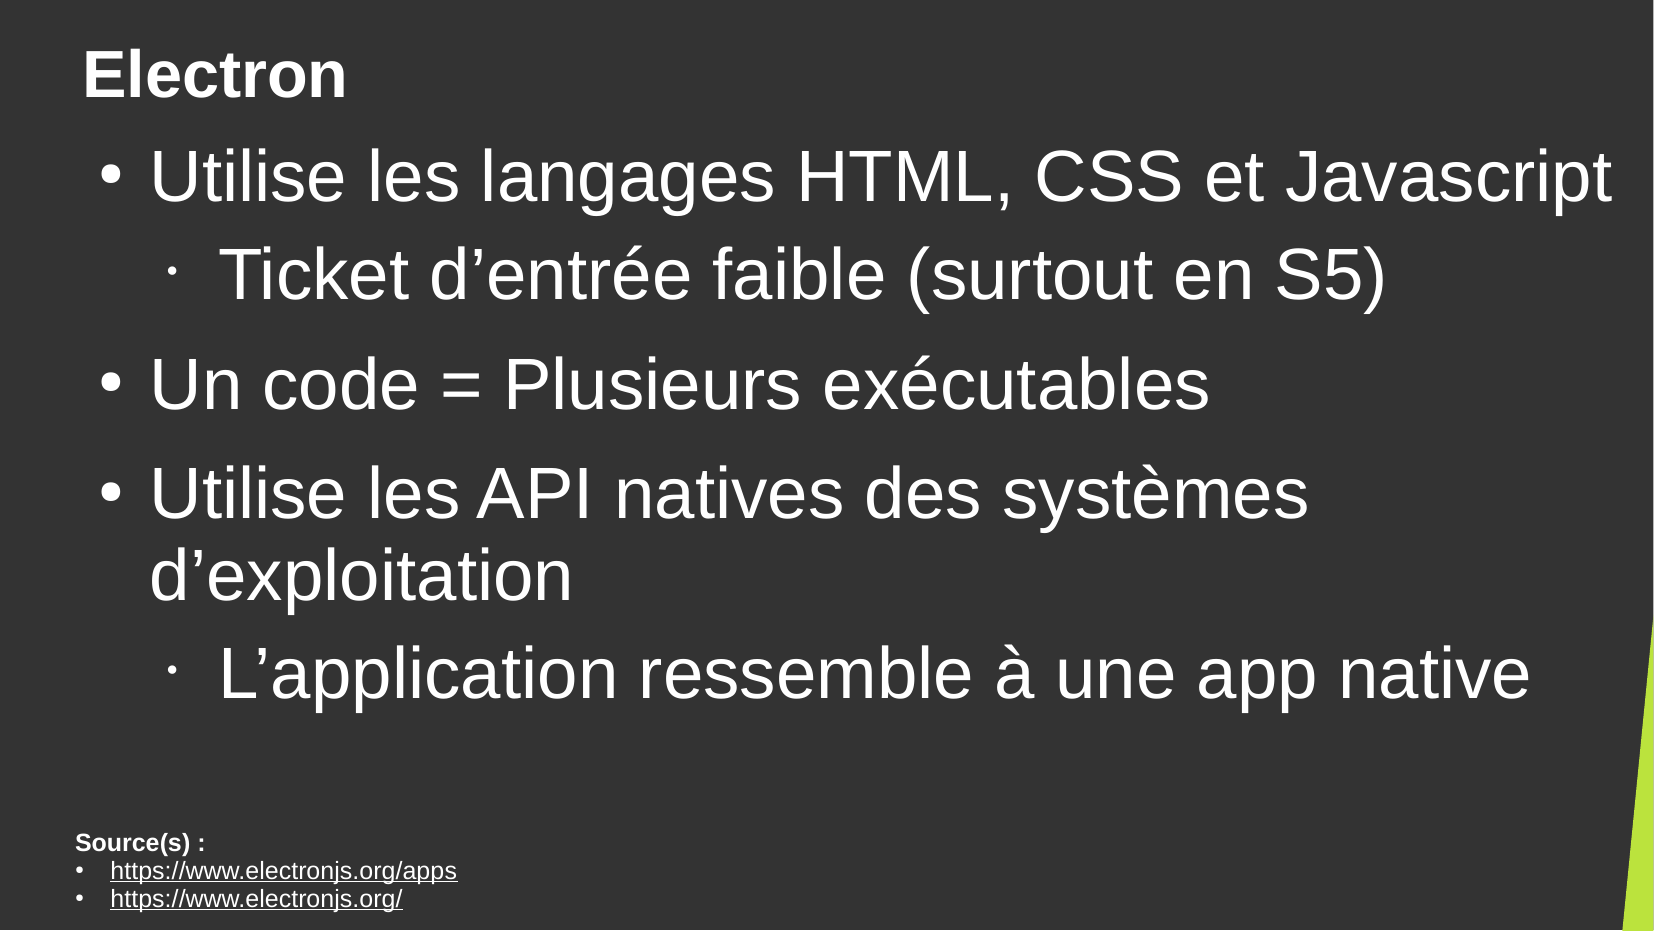

# Electron
Utilise les langages HTML, CSS et Javascript
Ticket d’entrée faible (surtout en S5)
Un code = Plusieurs exécutables
Utilise les API natives des systèmes d’exploitation
L’application ressemble à une app native
Source(s) :
https://www.electronjs.org/apps
https://www.electronjs.org/